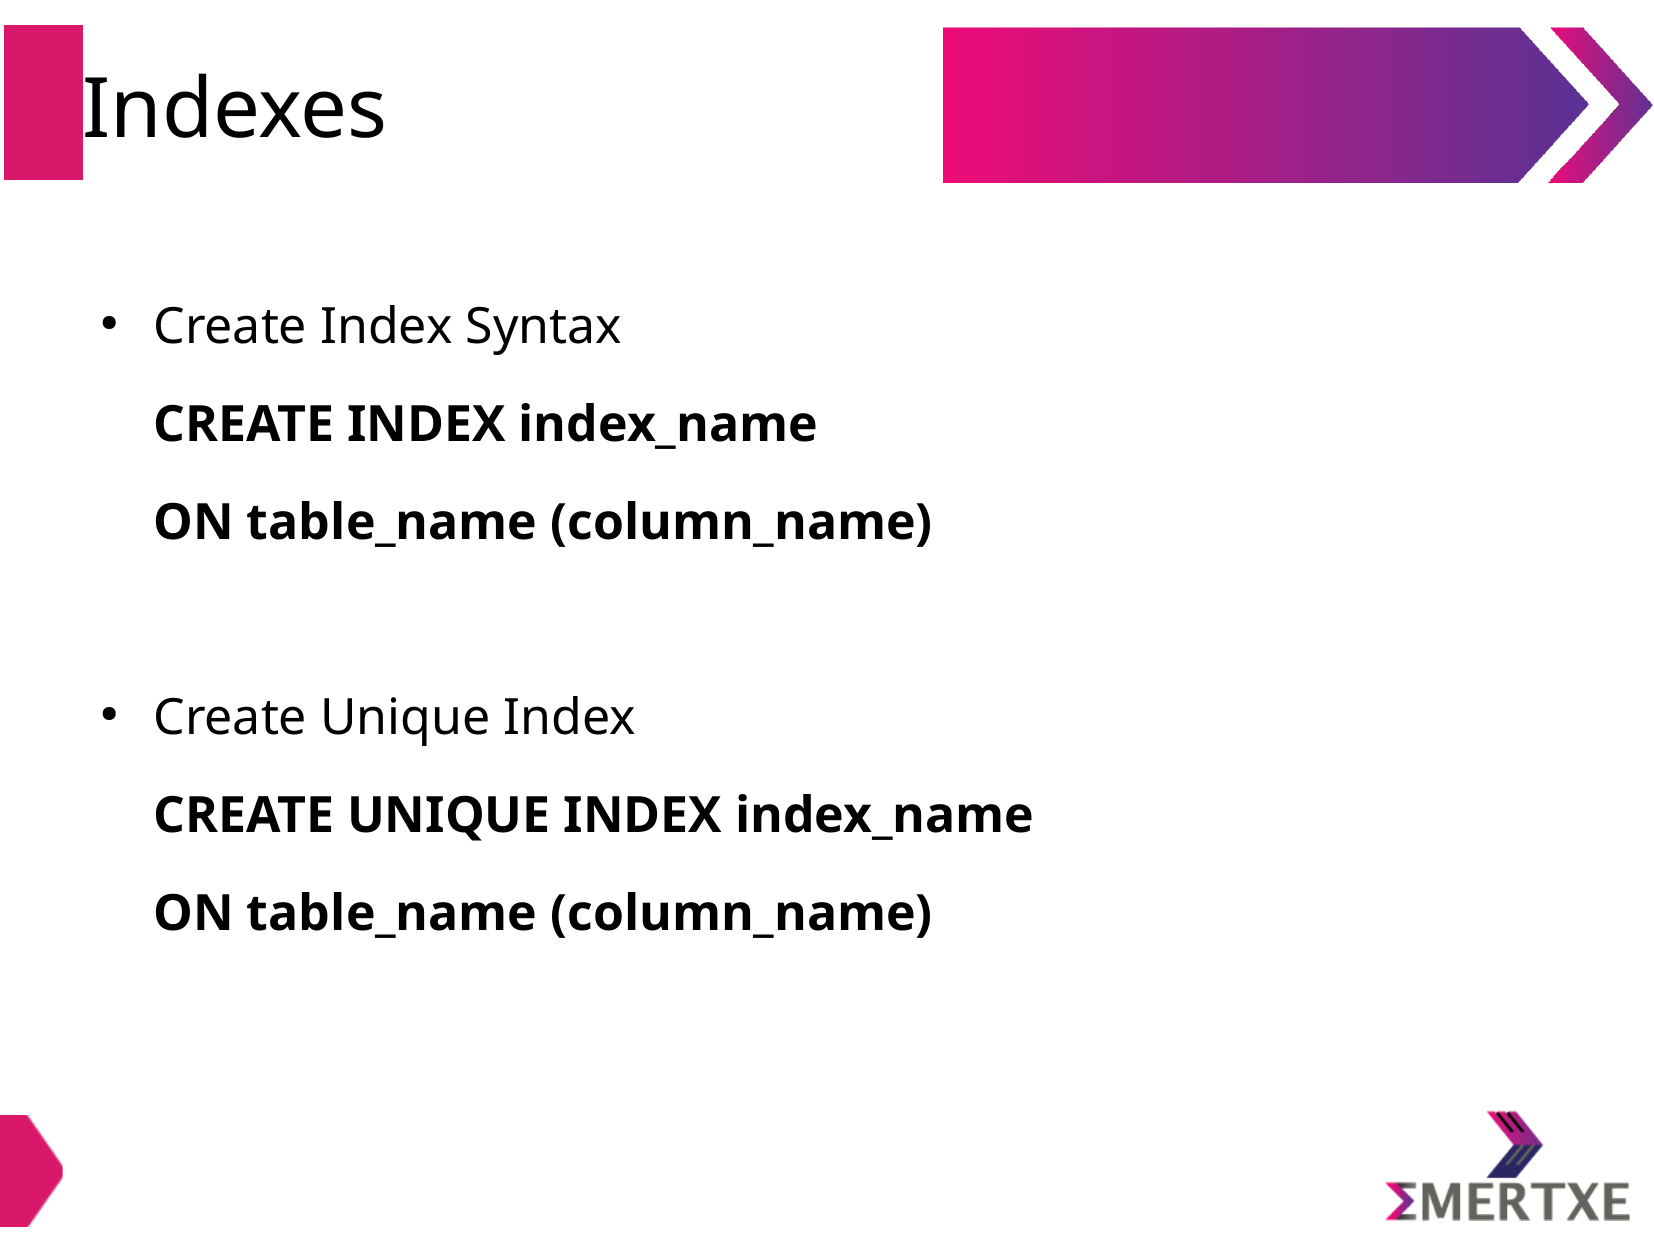

# Indexes
Create Index Syntax
CREATE INDEX index_name
ON table_name (column_name)
Create Unique Index
CREATE UNIQUE INDEX index_name
ON table_name (column_name)